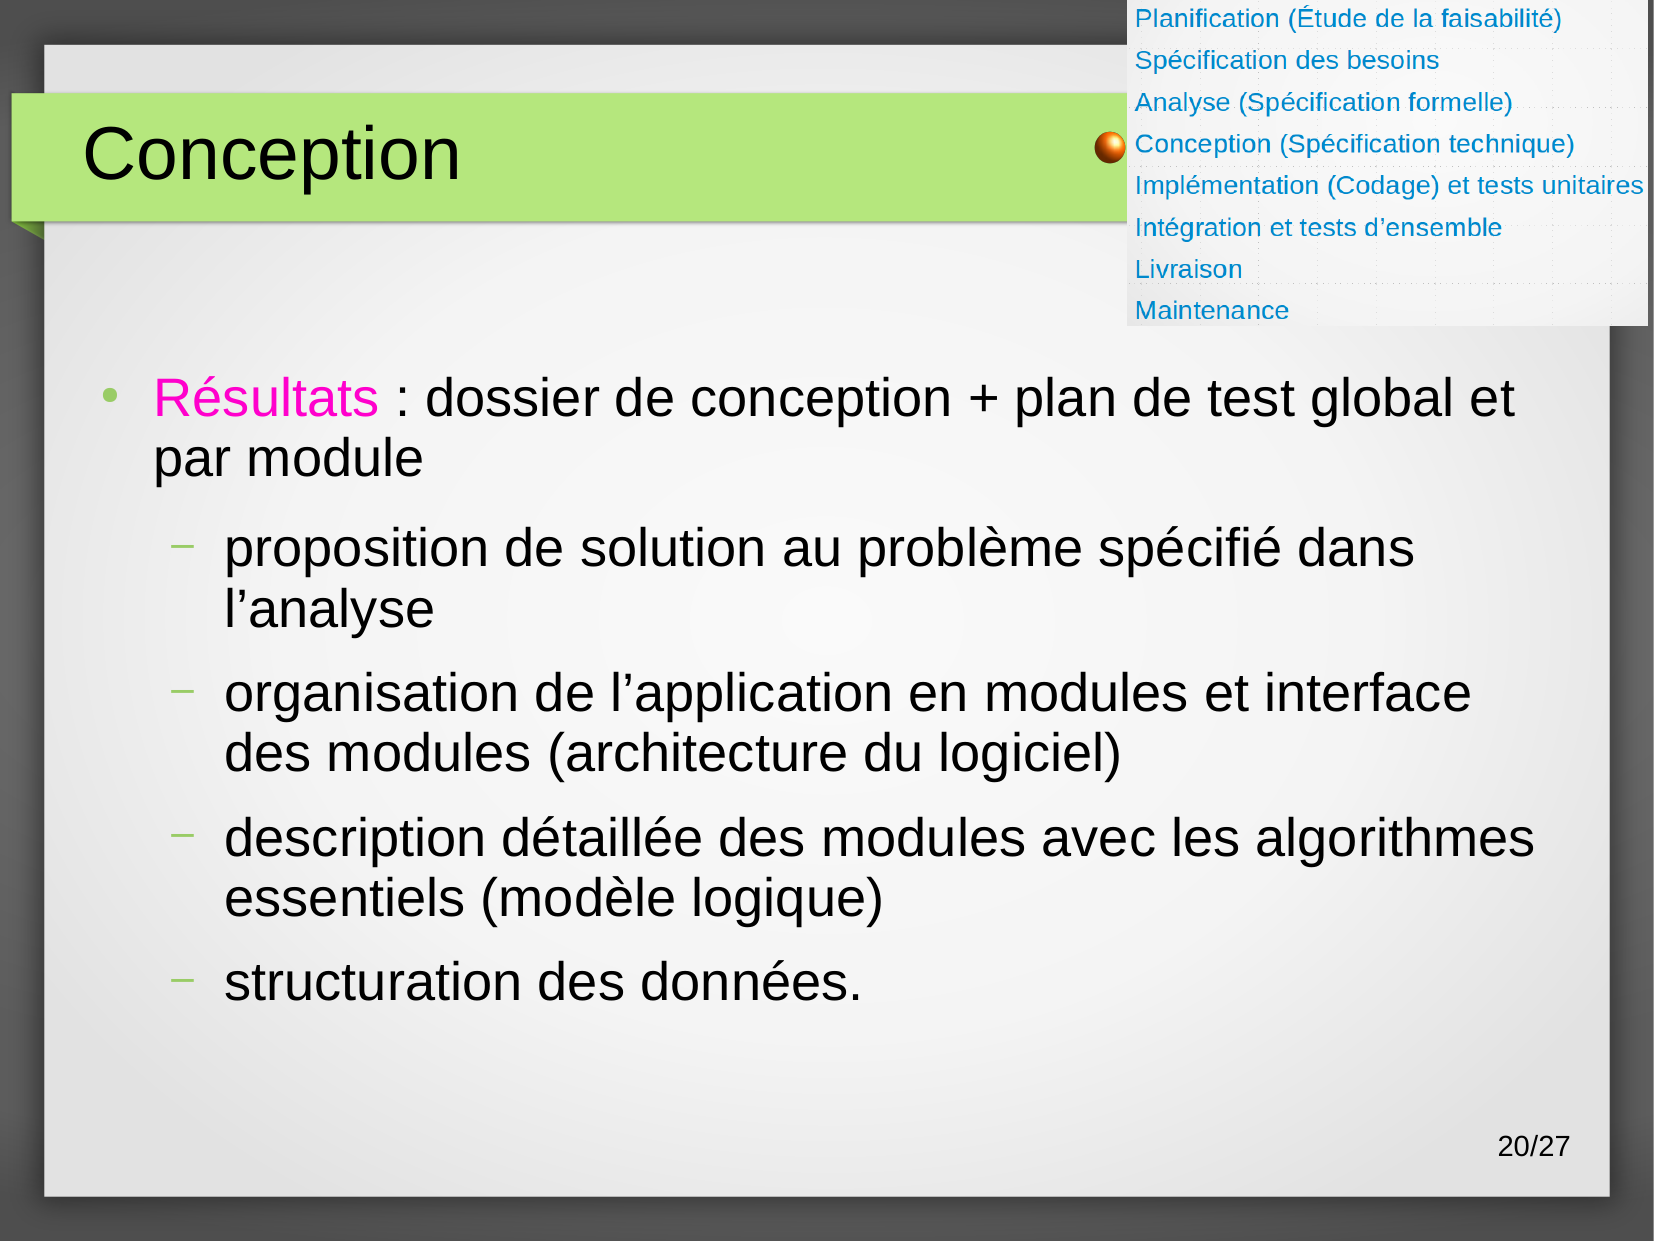

# Conception
Résultats : dossier de conception + plan de test global et par module
proposition de solution au problème spécifié dans l’analyse
organisation de l’application en modules et interface des modules (architecture du logiciel)
description détaillée des modules avec les algorithmes essentiels (modèle logique)
structuration des données.
20